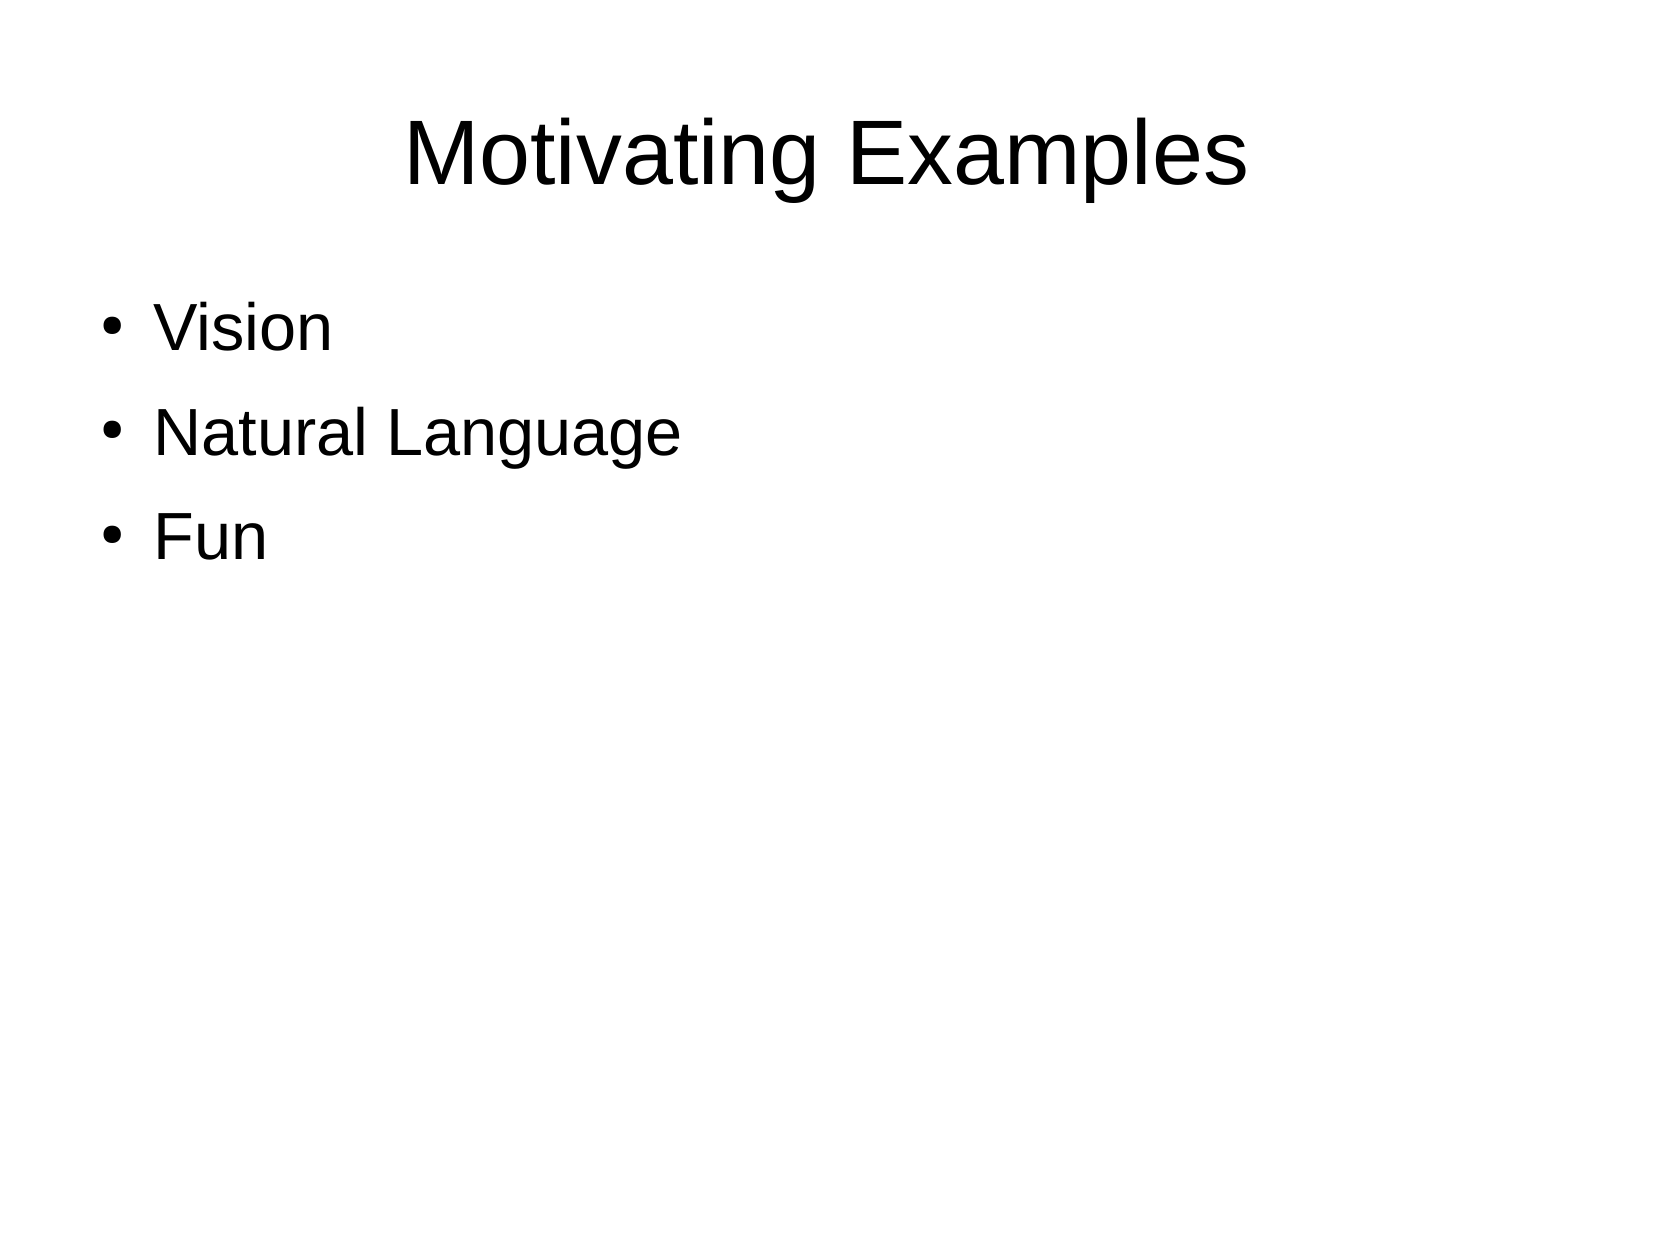

# Motivating Examples
Vision
Natural Language
Fun